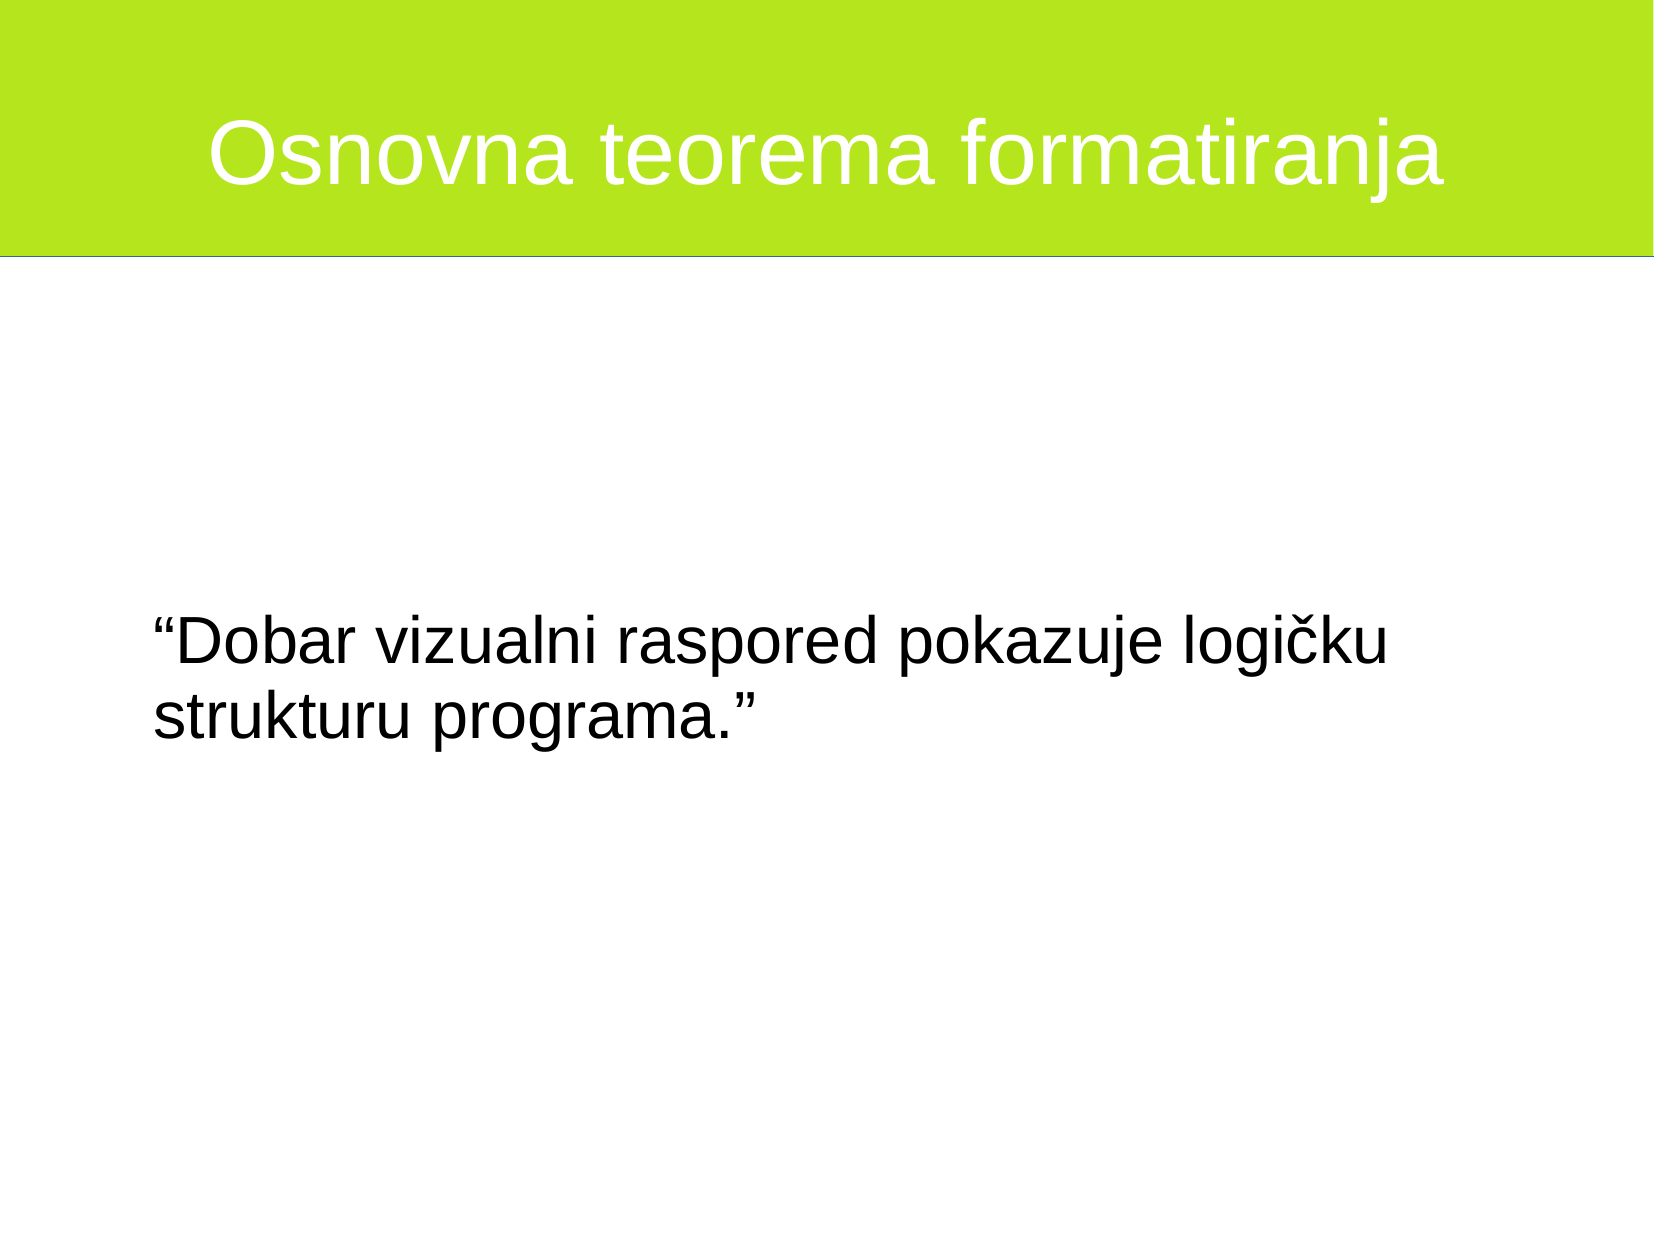

# Osnovna teorema formatiranja
“Dobar vizualni raspored pokazuje logičku strukturu programa.”